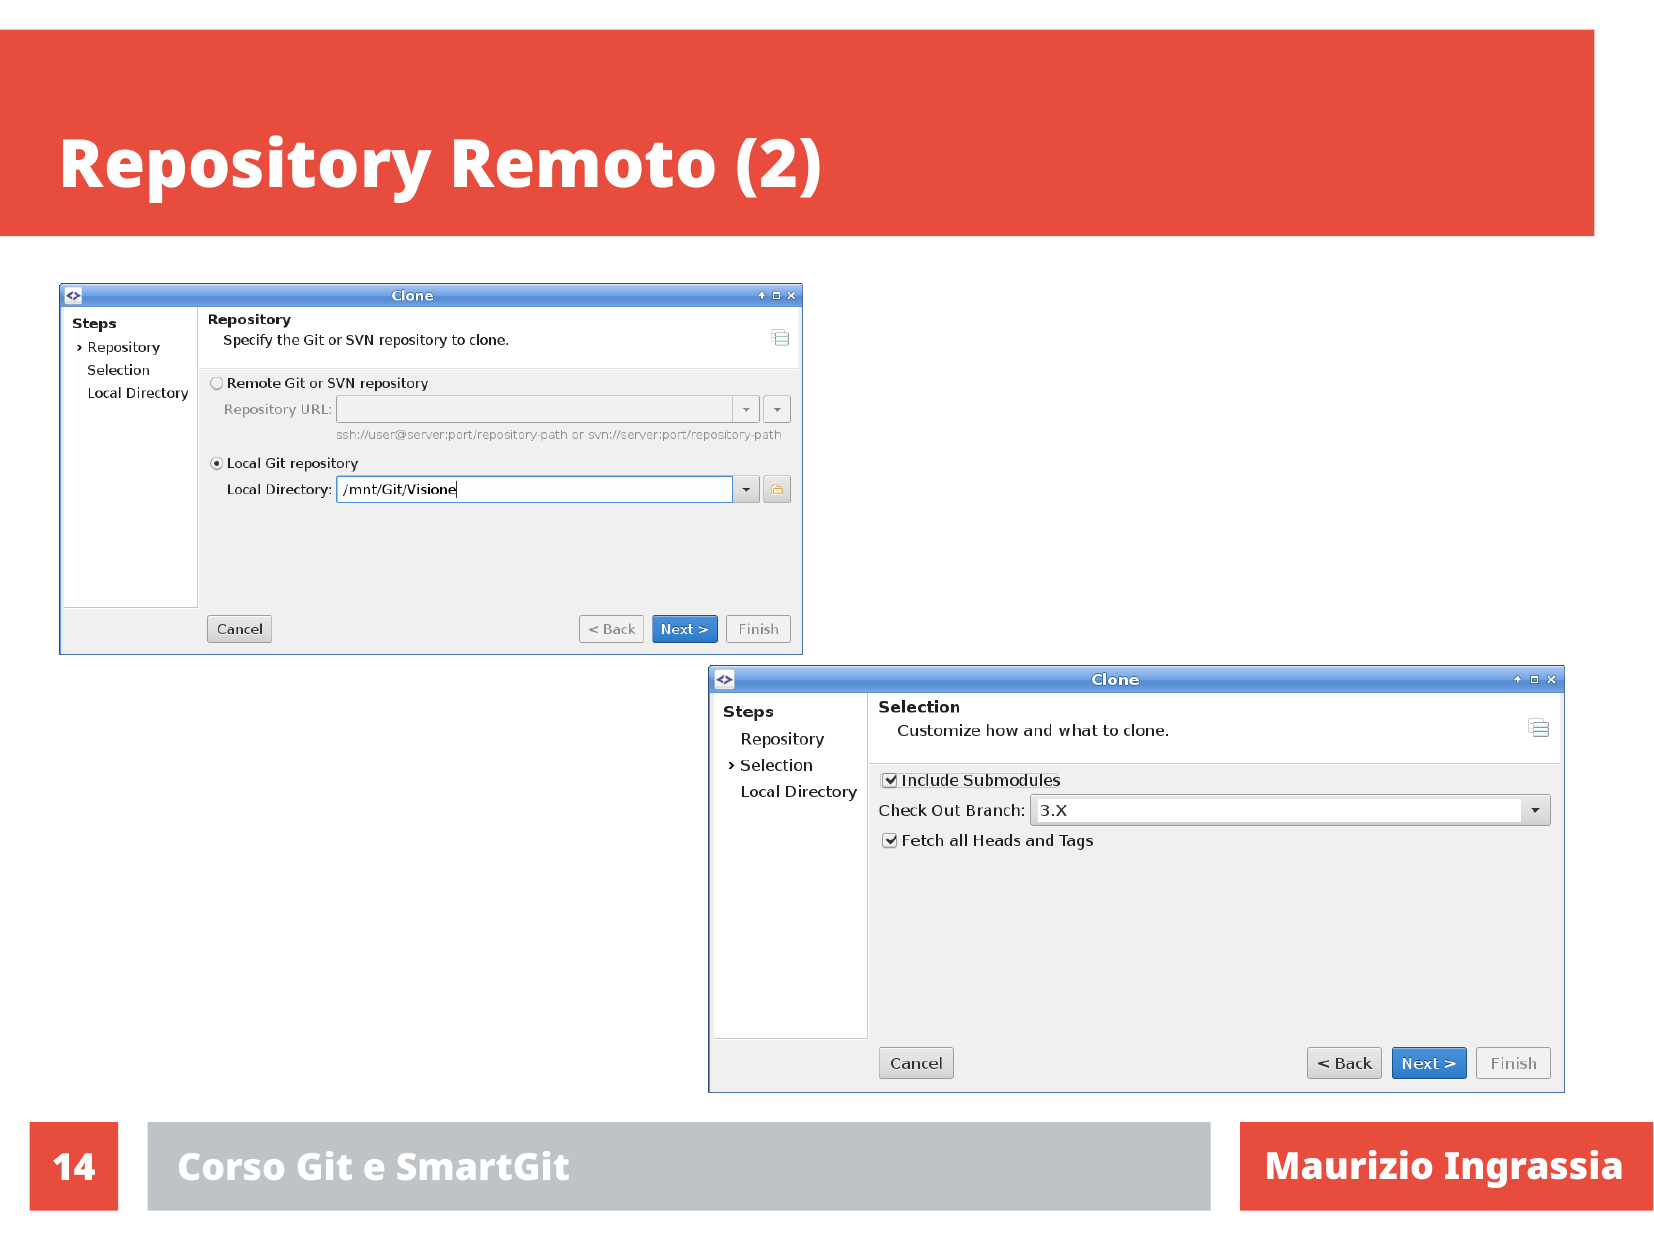

# Repository Remoto (2)
14
Corso Git e SmartGit
Maurizio Ingrassia